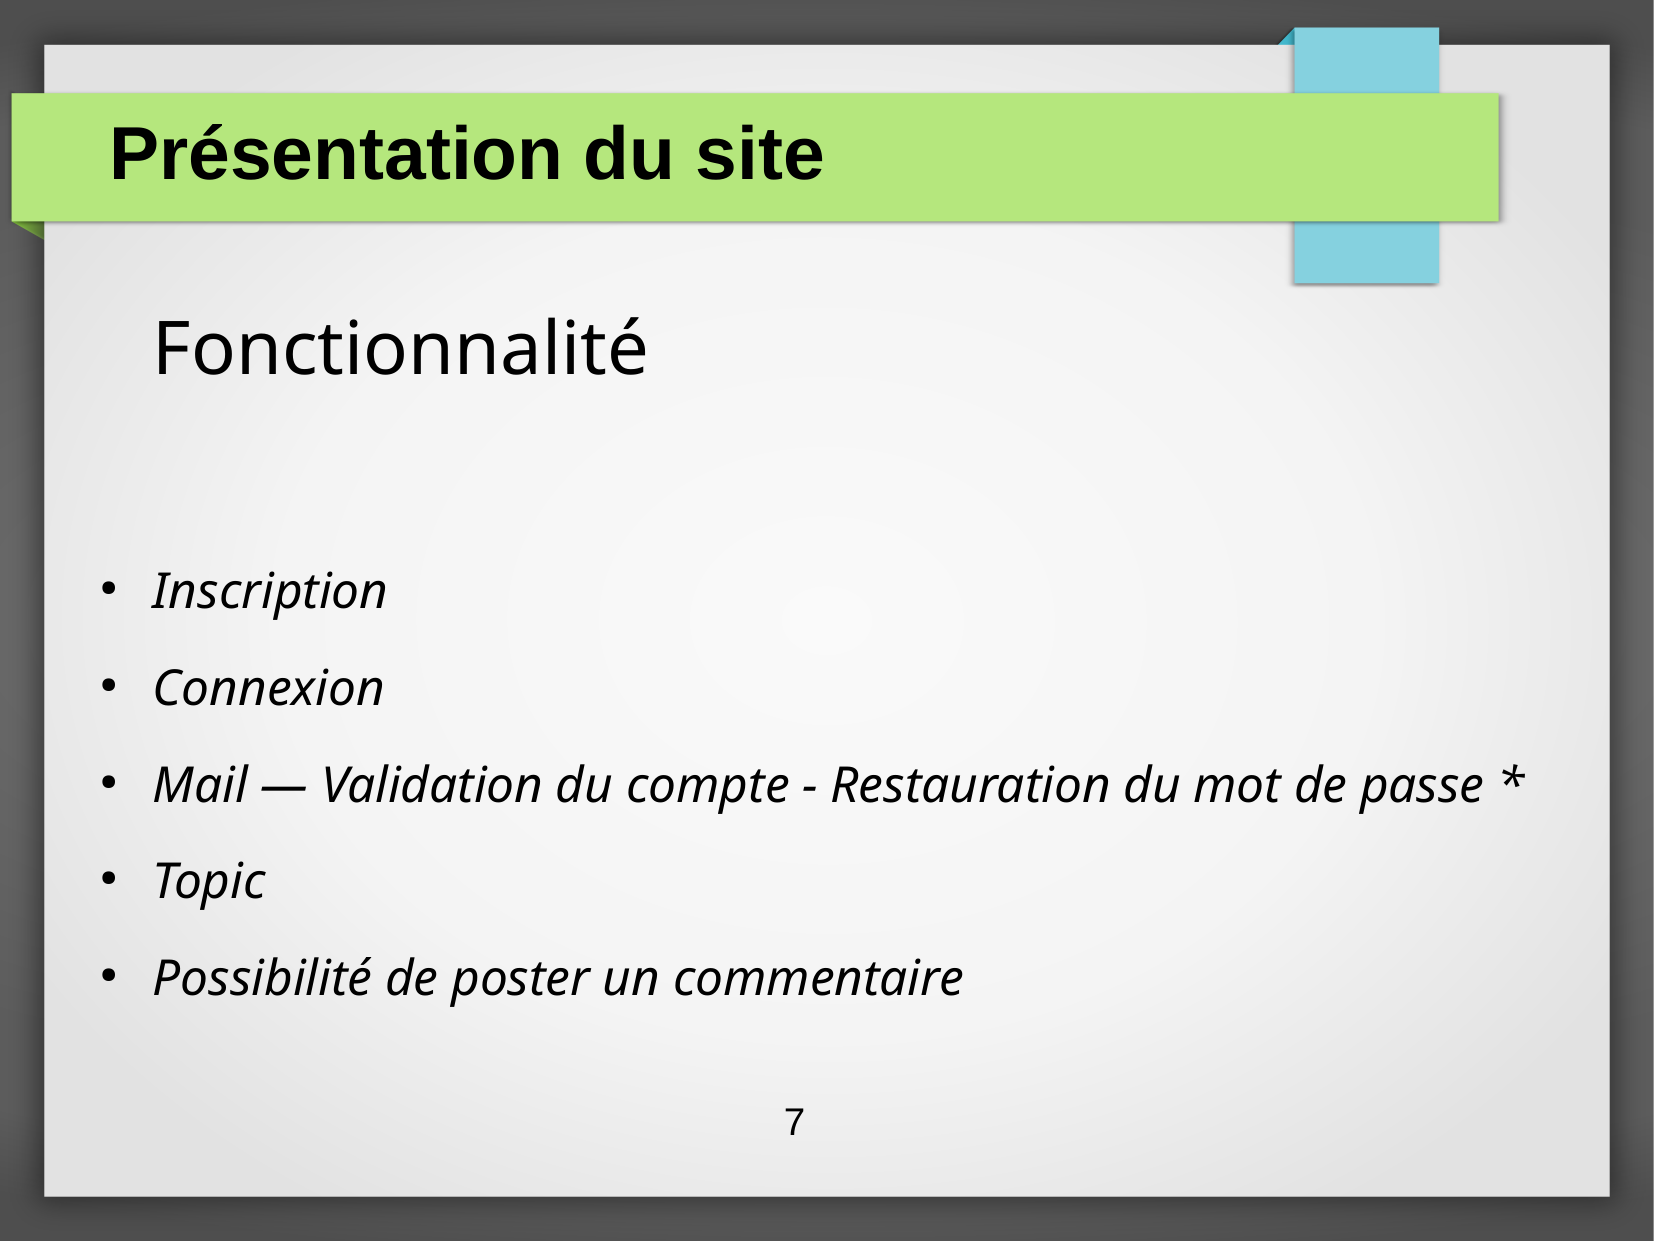

# Présentation du site
Fonctionnalité
Inscription
Connexion
Mail — Validation du compte - Restauration du mot de passe *
Topic
Possibilité de poster un commentaire
 7